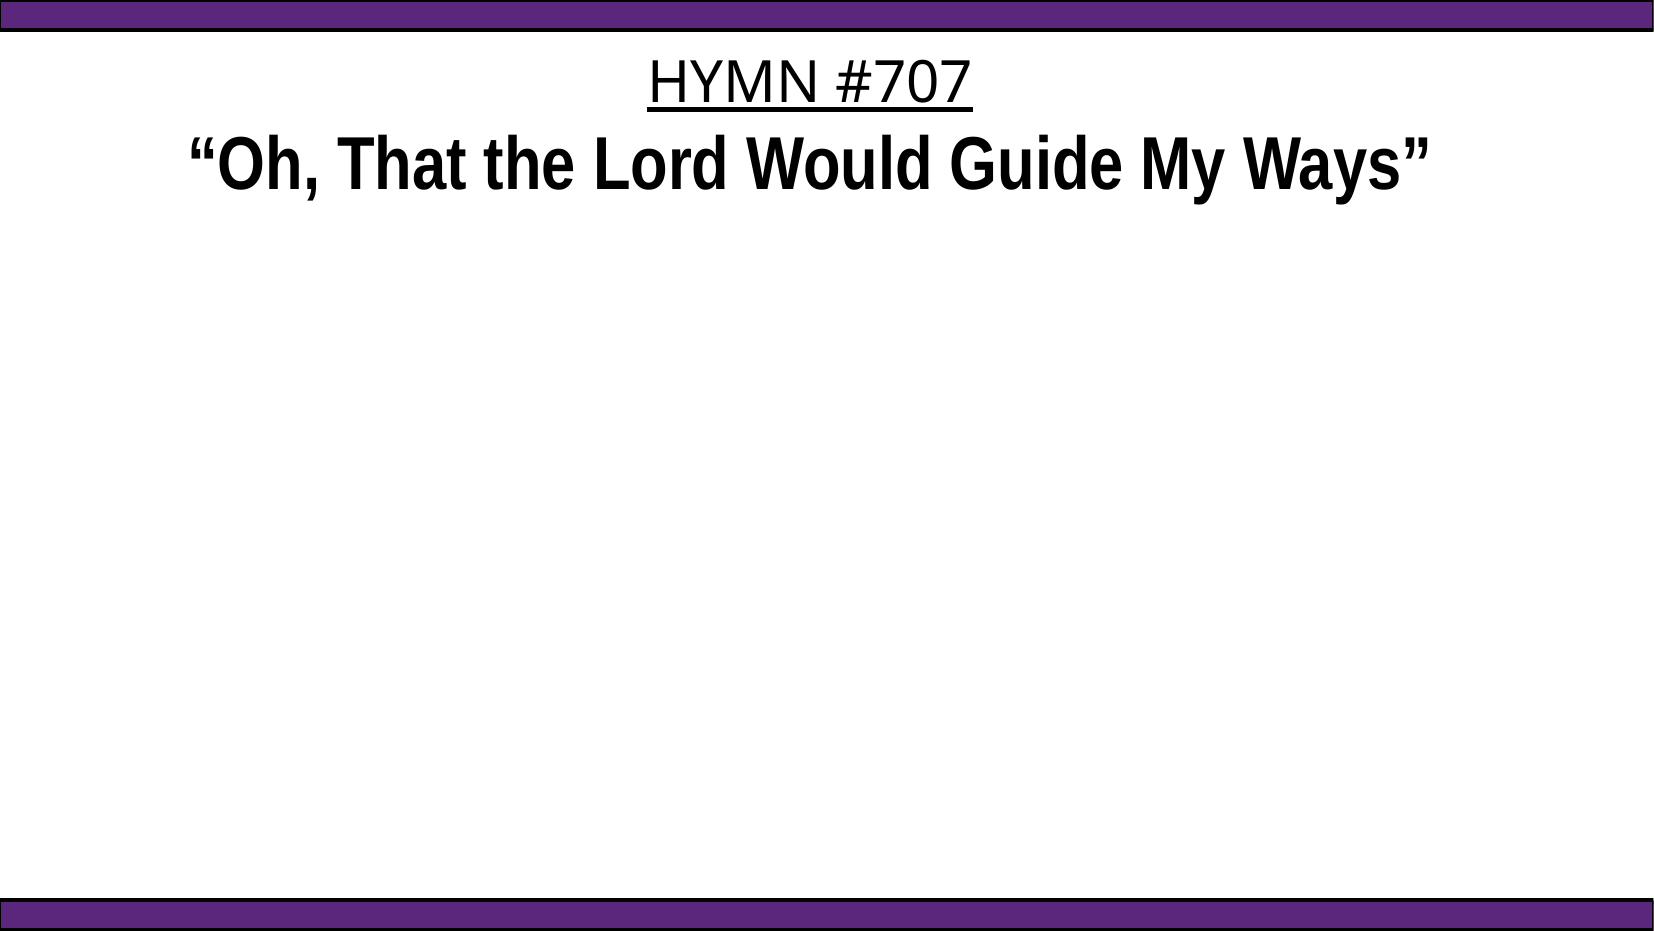

HYMN #707
“Oh, That the Lord Would Guide My Ways”